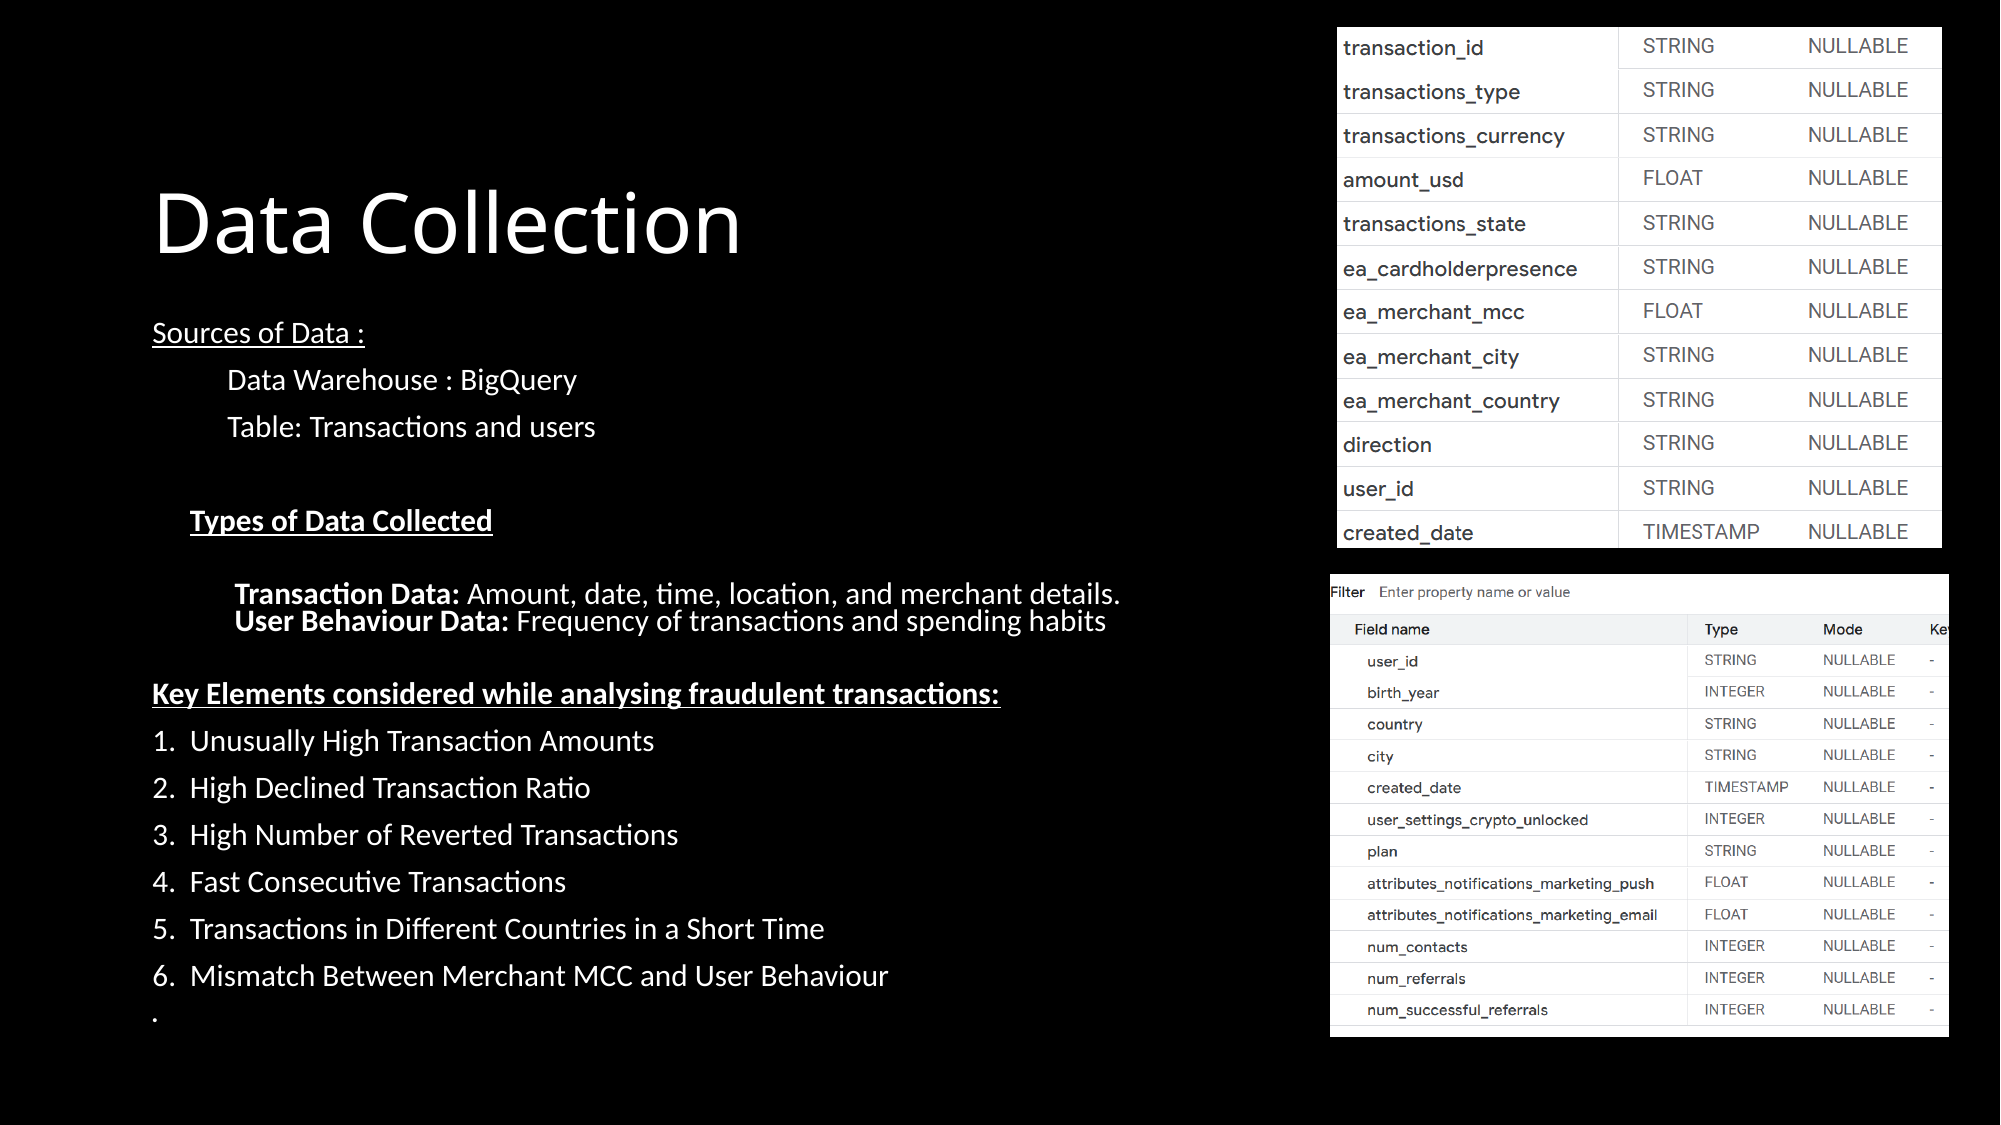

# Data Collection
Sources of Data :
	Data Warehouse : BigQuery
	Table: Transactions and users
Types of Data Collected
 Transaction Data: Amount, date, time, location, and merchant details.
 User Behaviour Data: Frequency of transactions and spending habits
Key Elements considered while analysing fraudulent transactions:
Unusually High Transaction Amounts
High Declined Transaction Ratio
High Number of Reverted Transactions
Fast Consecutive Transactions
Transactions in Different Countries in a Short Time
Mismatch Between Merchant MCC and User Behaviour